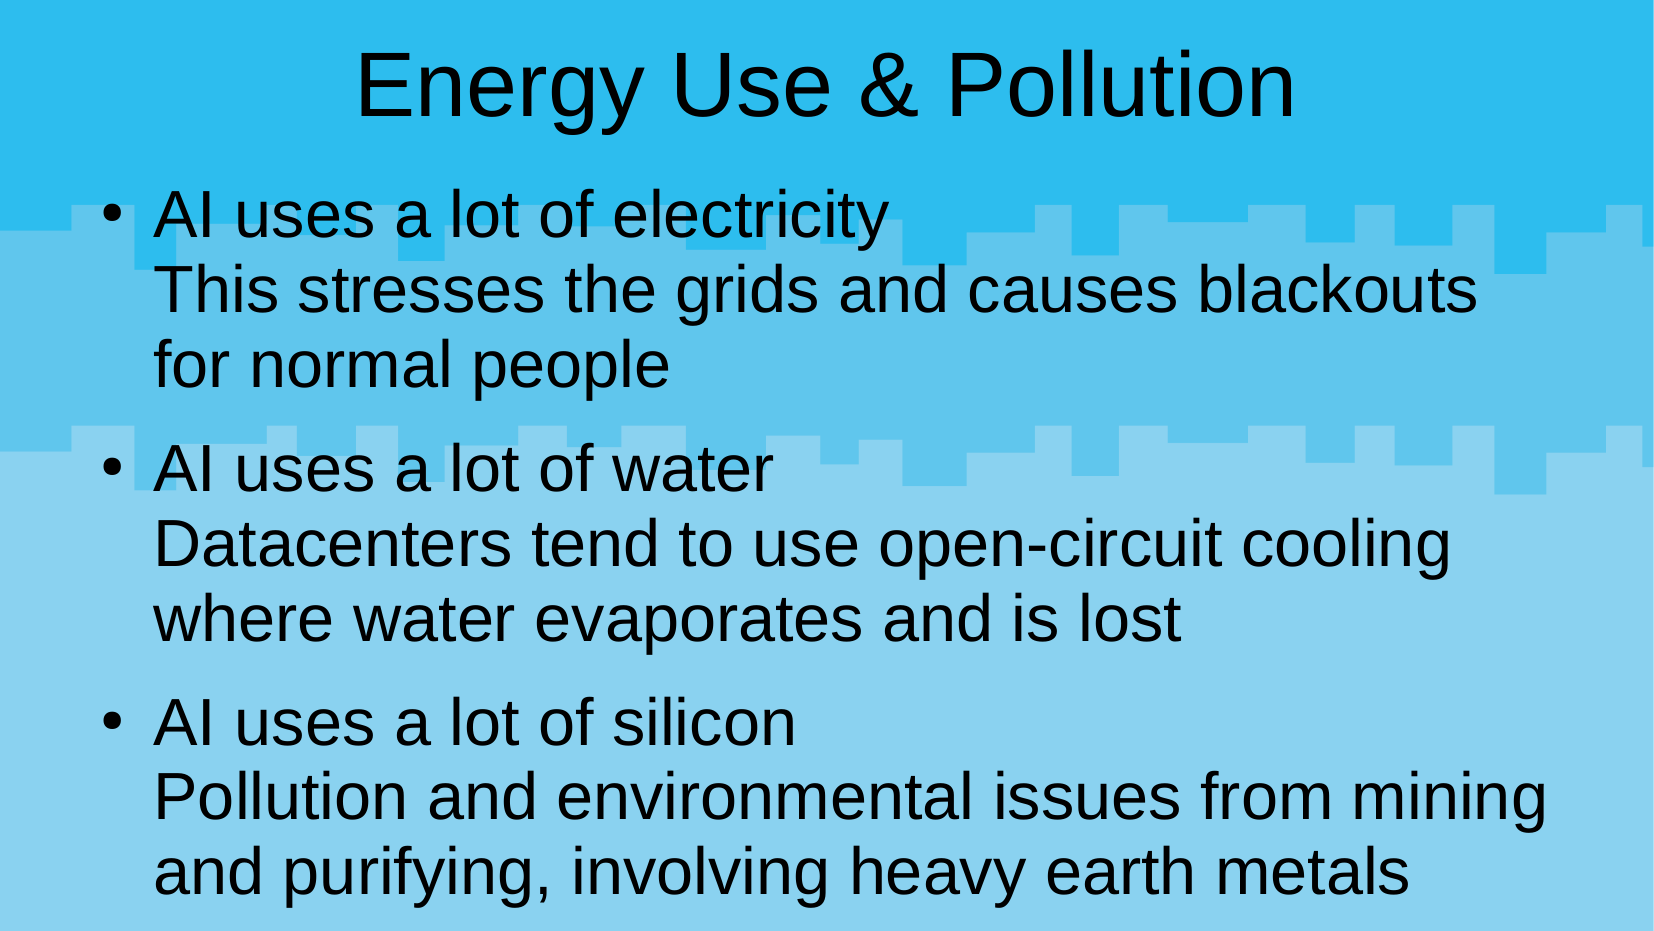

# Energy Use & Pollution
AI uses a lot of electricity
This stresses the grids and causes blackouts for normal people
AI uses a lot of water
Datacenters tend to use open-circuit cooling where water evaporates and is lost
AI uses a lot of silicon
Pollution and environmental issues from mining and purifying, involving heavy earth metals